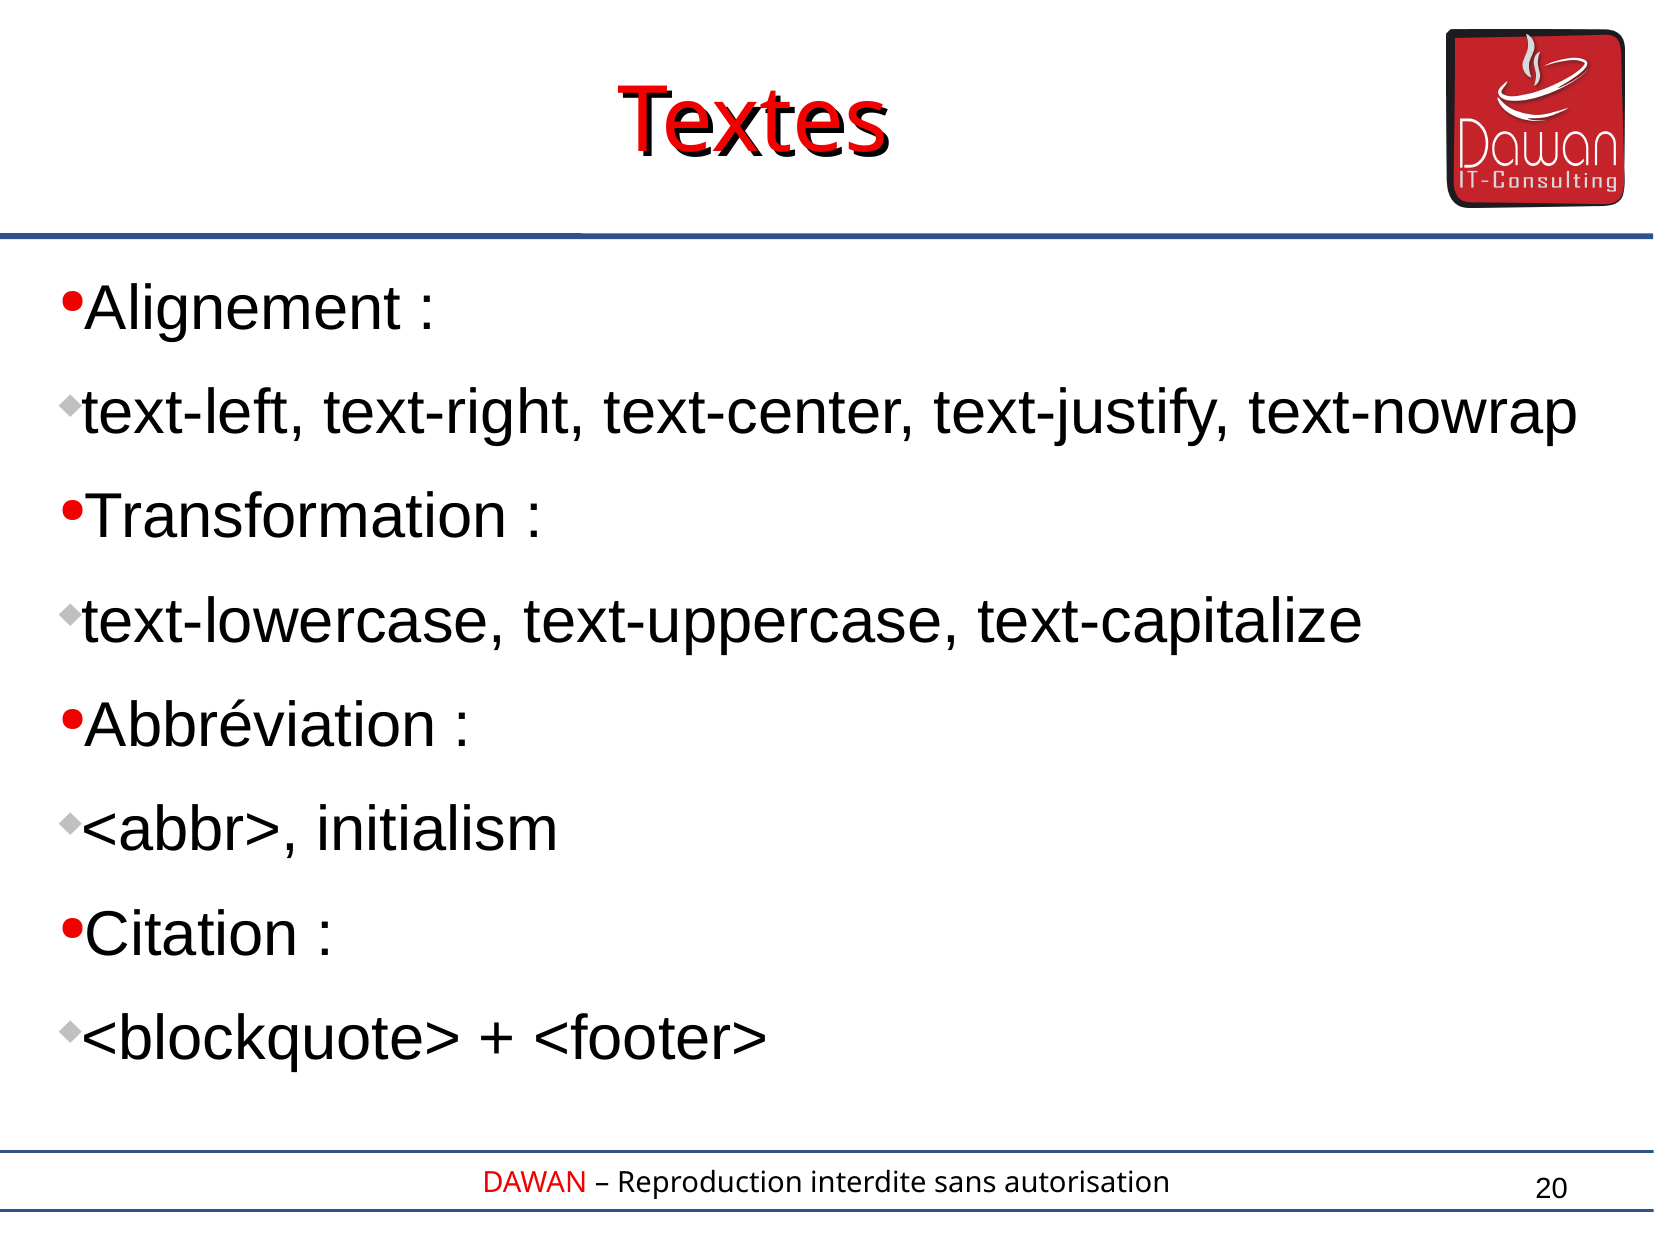

# Textes
Alignement :
text-left, text-right, text-center, text-justify, text-nowrap
Transformation :
text-lowercase, text-uppercase, text-capitalize
Abbréviation :
<abbr>, initialism
Citation :
<blockquote> + <footer>